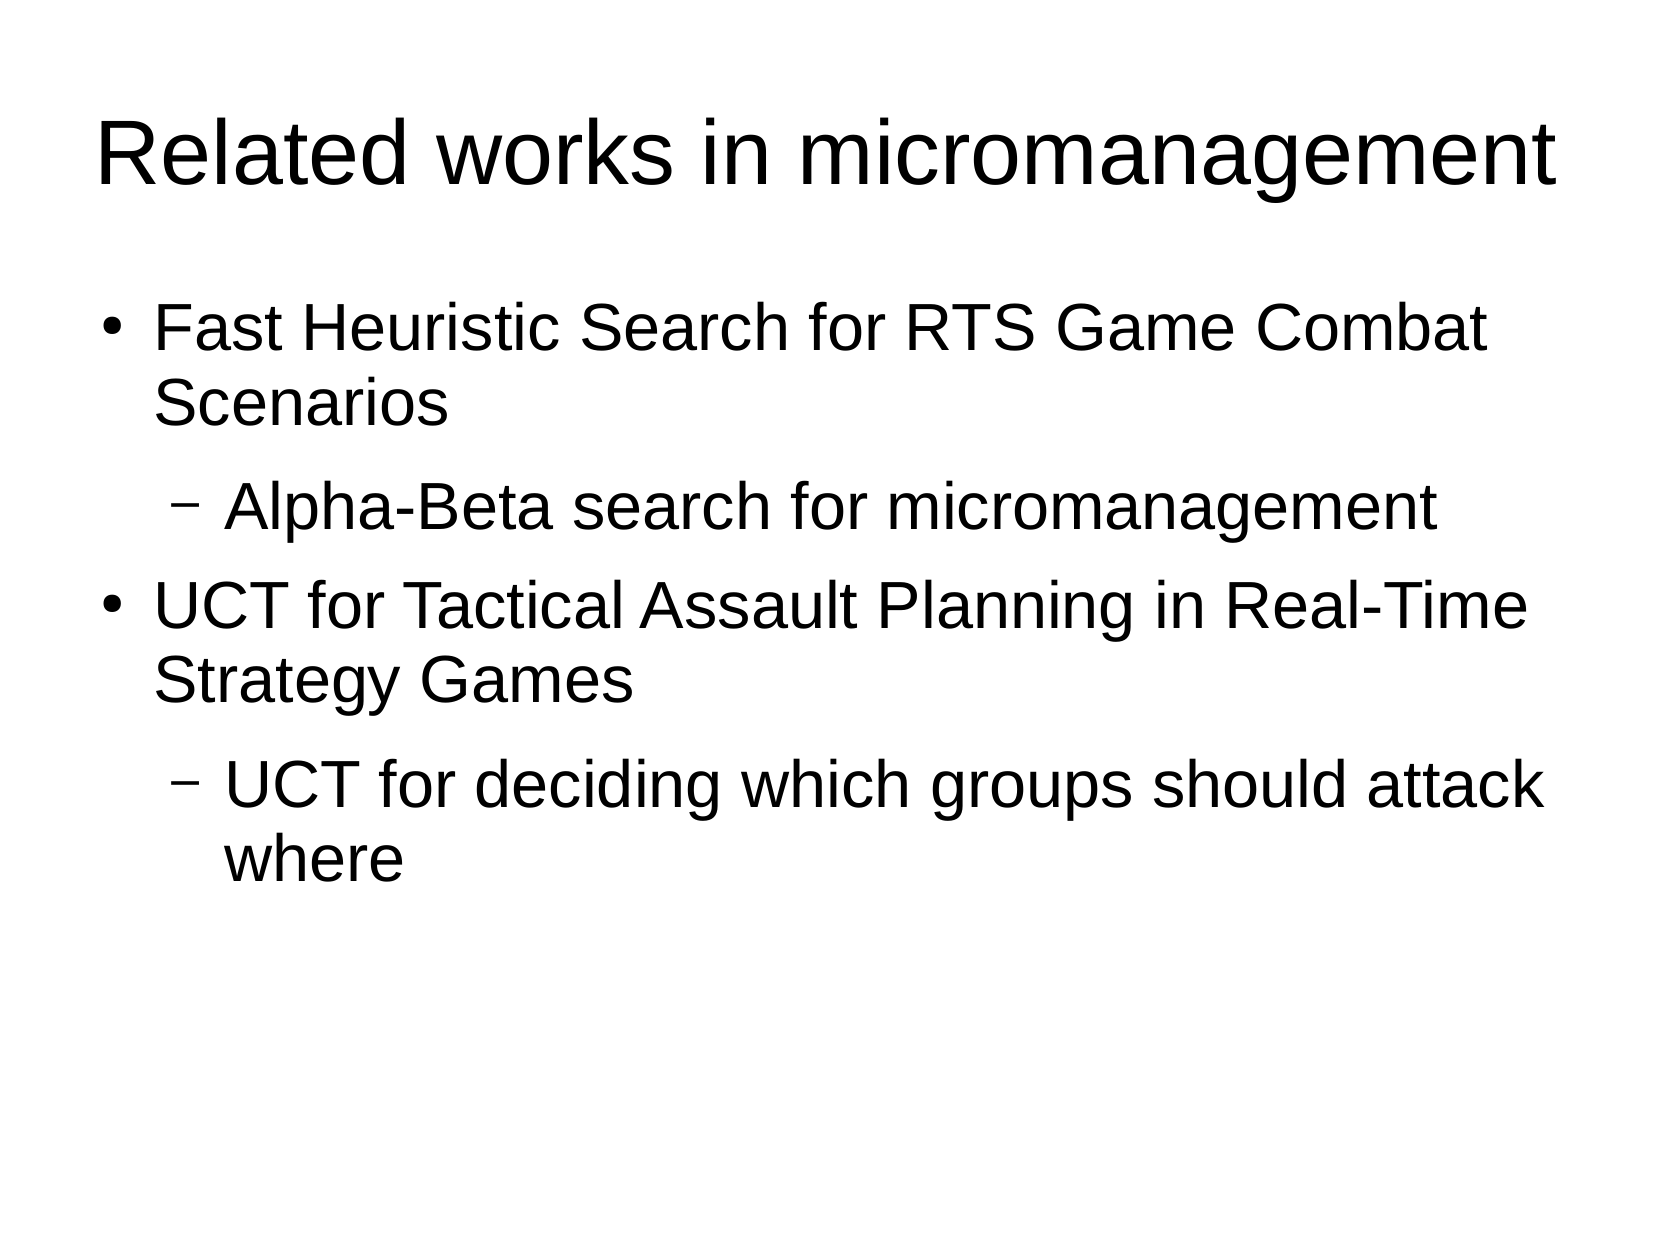

# Related works in micromanagement
Fast Heuristic Search for RTS Game Combat Scenarios
Alpha-Beta search for micromanagement
UCT for Tactical Assault Planning in Real-Time Strategy Games
UCT for deciding which groups should attack where